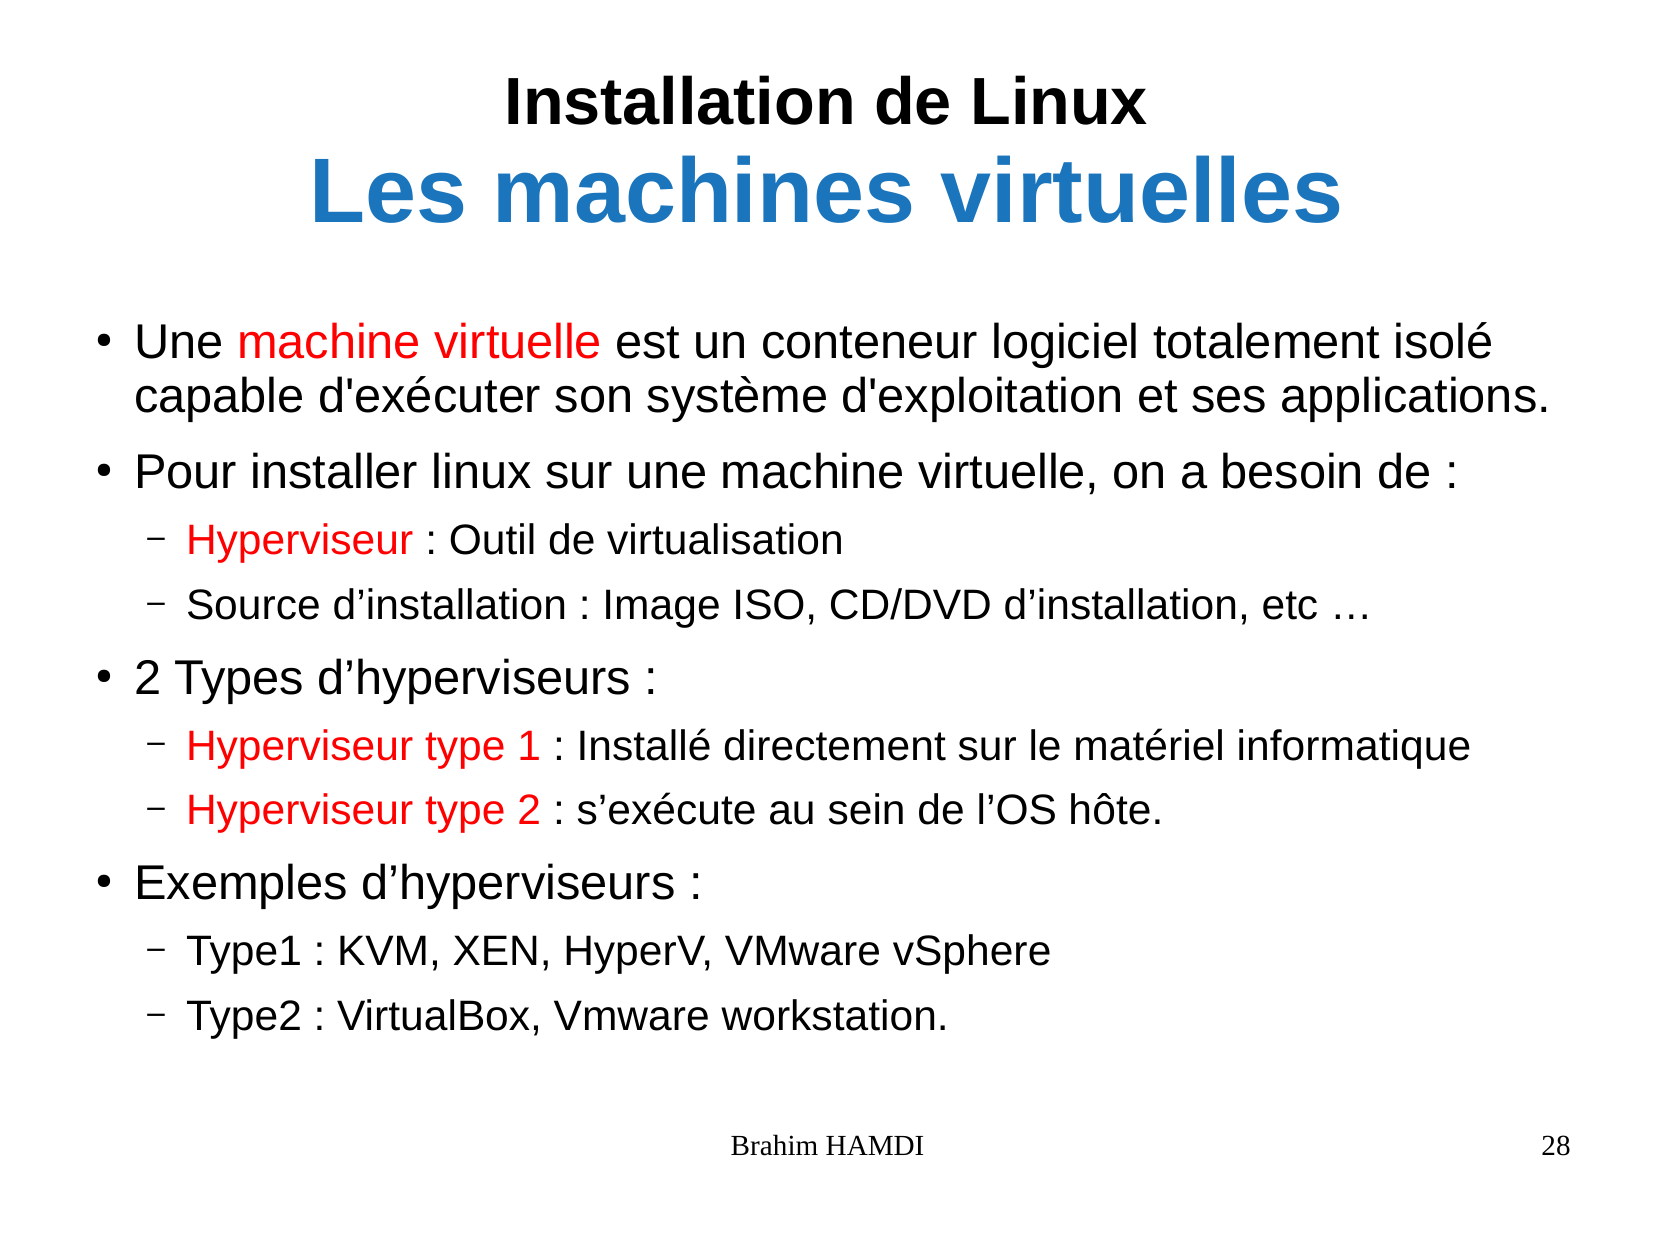

# Installation de Linux Les machines virtuelles
Une machine virtuelle est un conteneur logiciel totalement isolé capable d'exécuter son système d'exploitation et ses applications.
Pour installer linux sur une machine virtuelle, on a besoin de :
Hyperviseur : Outil de virtualisation
Source d’installation : Image ISO, CD/DVD d’installation, etc …
2 Types d’hyperviseurs :
Hyperviseur type 1 : Installé directement sur le matériel informatique
Hyperviseur type 2 : s’exécute au sein de l’OS hôte.
Exemples d’hyperviseurs :
Type1 : KVM, XEN, HyperV, VMware vSphere
Type2 : VirtualBox, Vmware workstation.
Brahim HAMDI
28